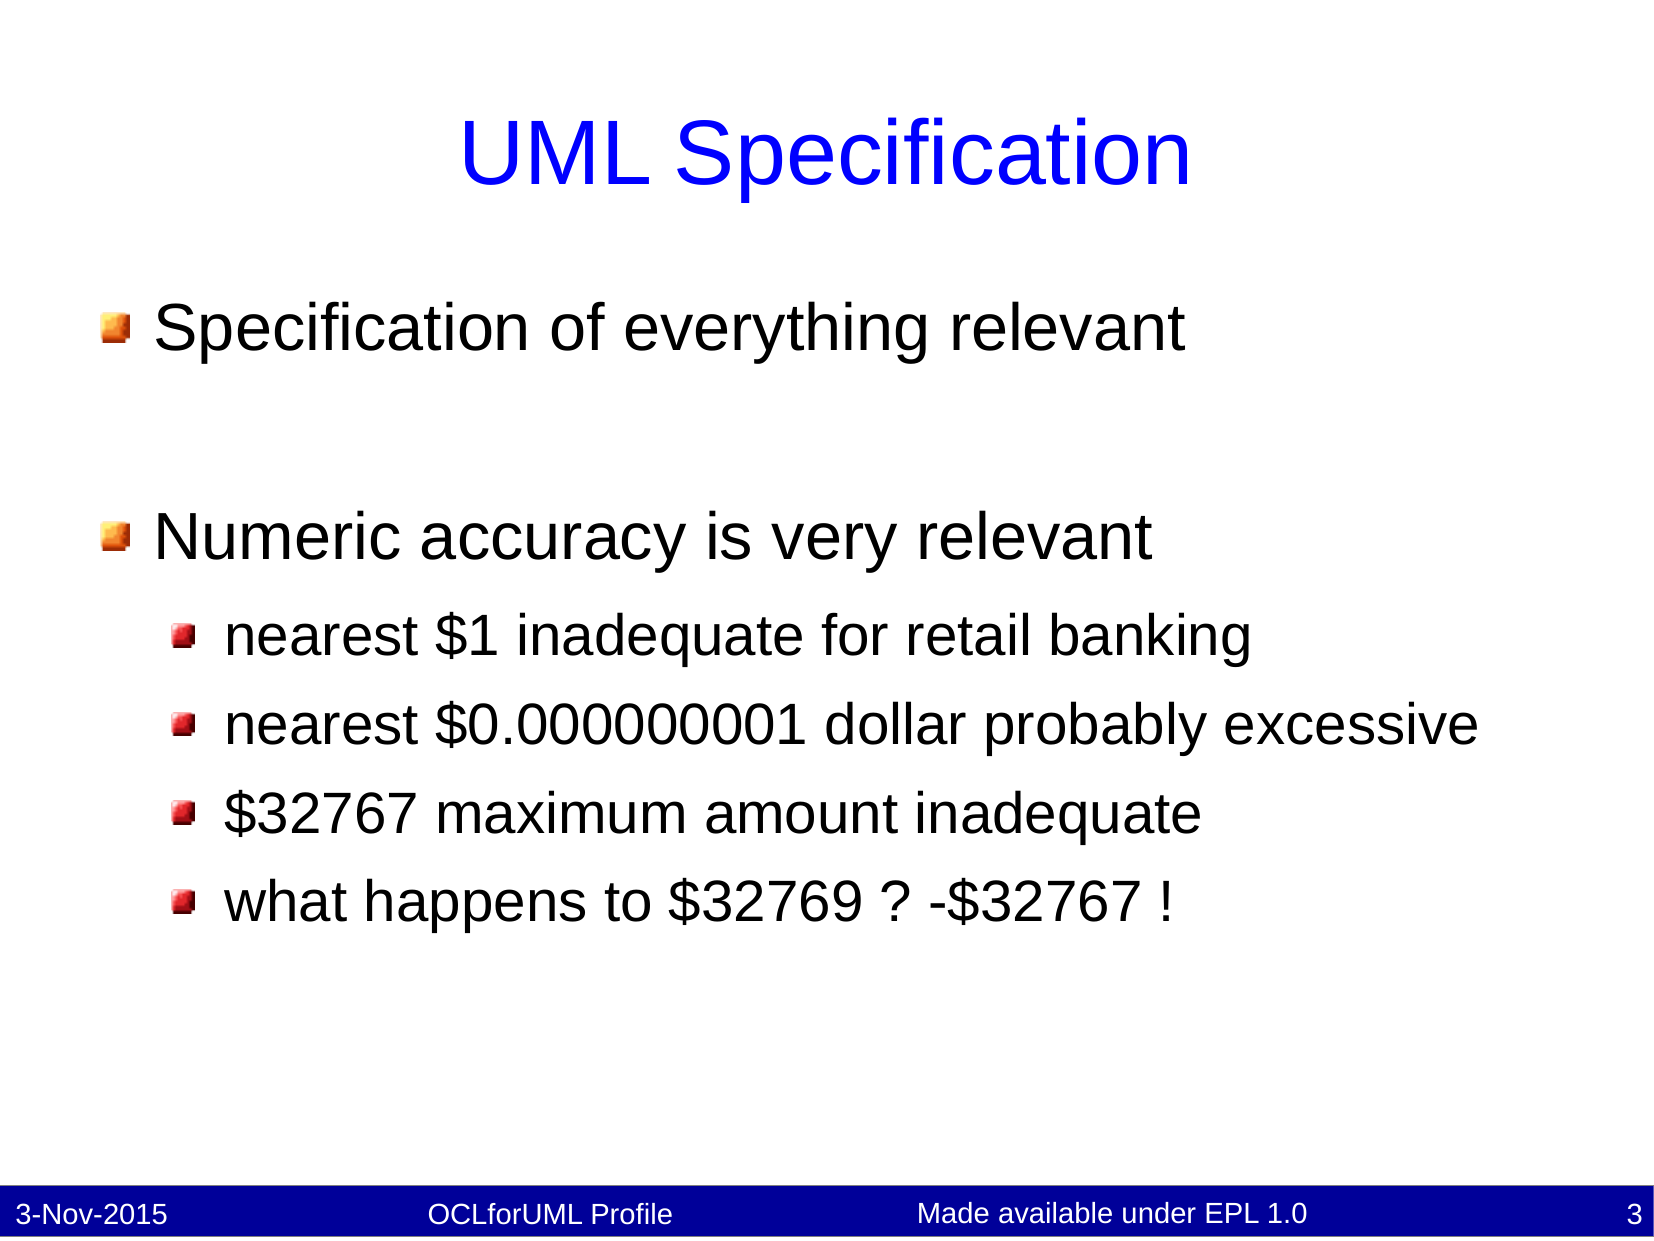

# UML Specification
Specification of everything relevant
Numeric accuracy is very relevant
nearest $1 inadequate for retail banking
nearest $0.000000001 dollar probably excessive
$32767 maximum amount inadequate
what happens to $32769 ? -$32767 !
3-Nov-2015
OCLforUML Profile
3